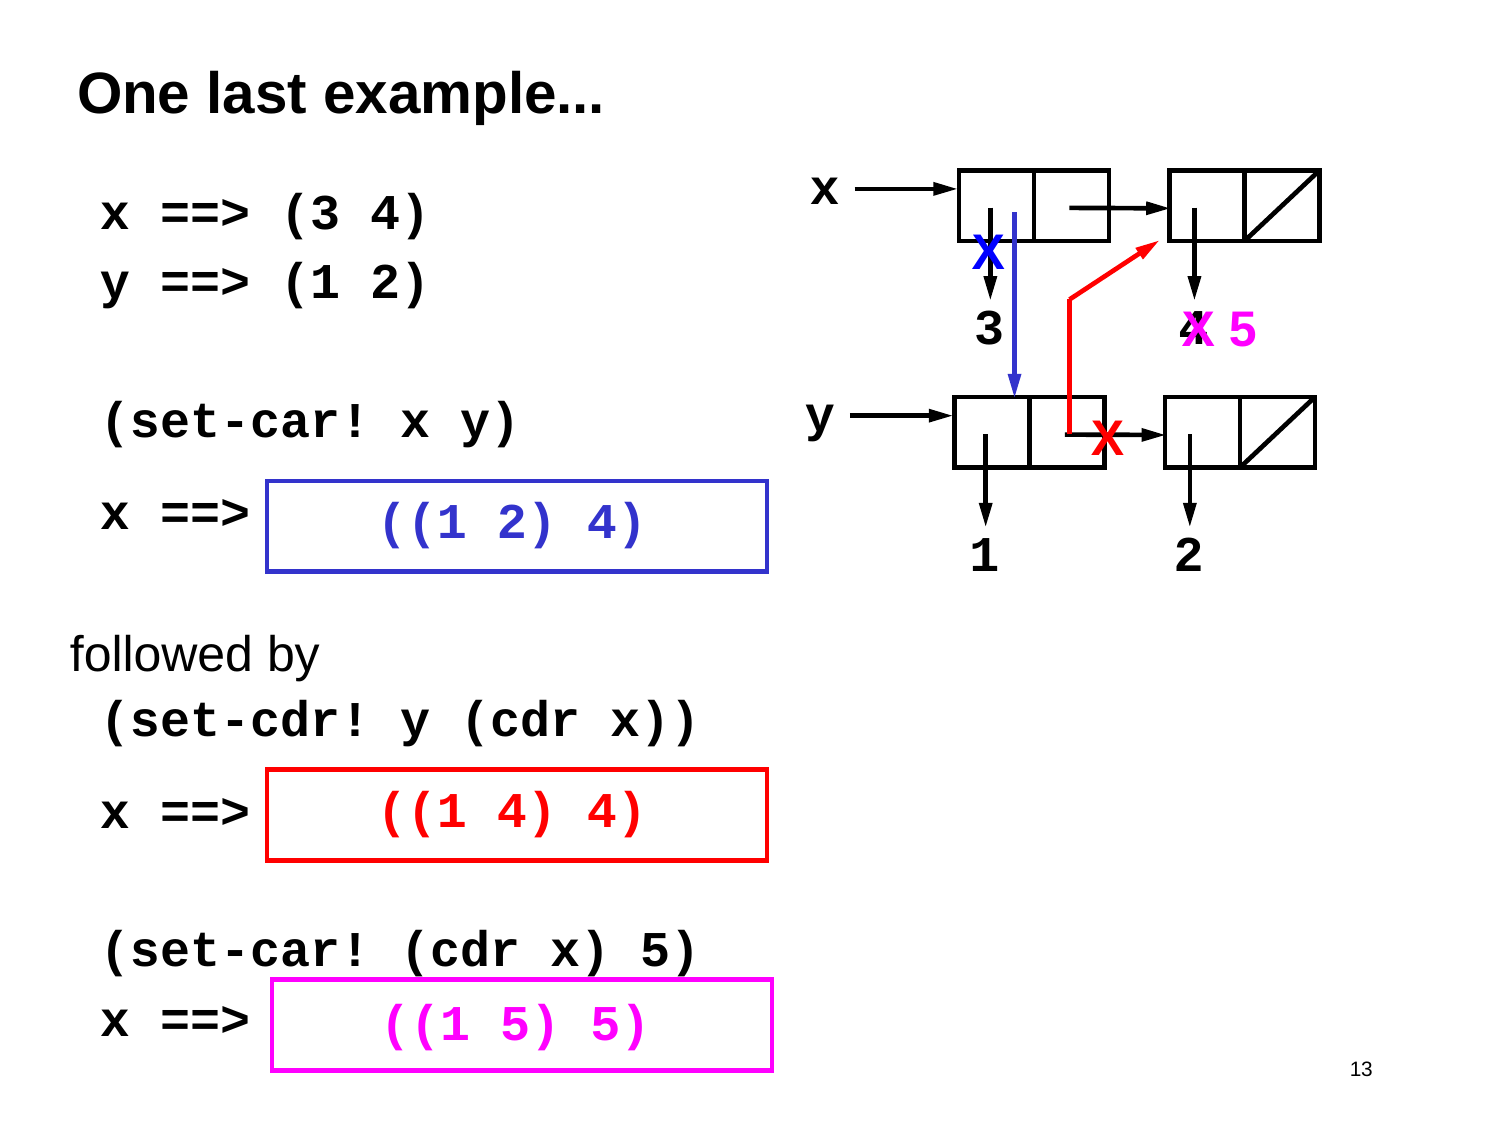

One last example...
x
3
4
# x ==> (3 4)
 y ==> (1 2)
 (set-car! x y)
 x ==>
followed by
 (set-cdr! y (cdr x))
 x ==>
 (set-car! (cdr x) 5)
 x ==>
X
X 5
y
1
2
X
((1 2) 4)
((1 4) 4)
((1 5) 5)
13